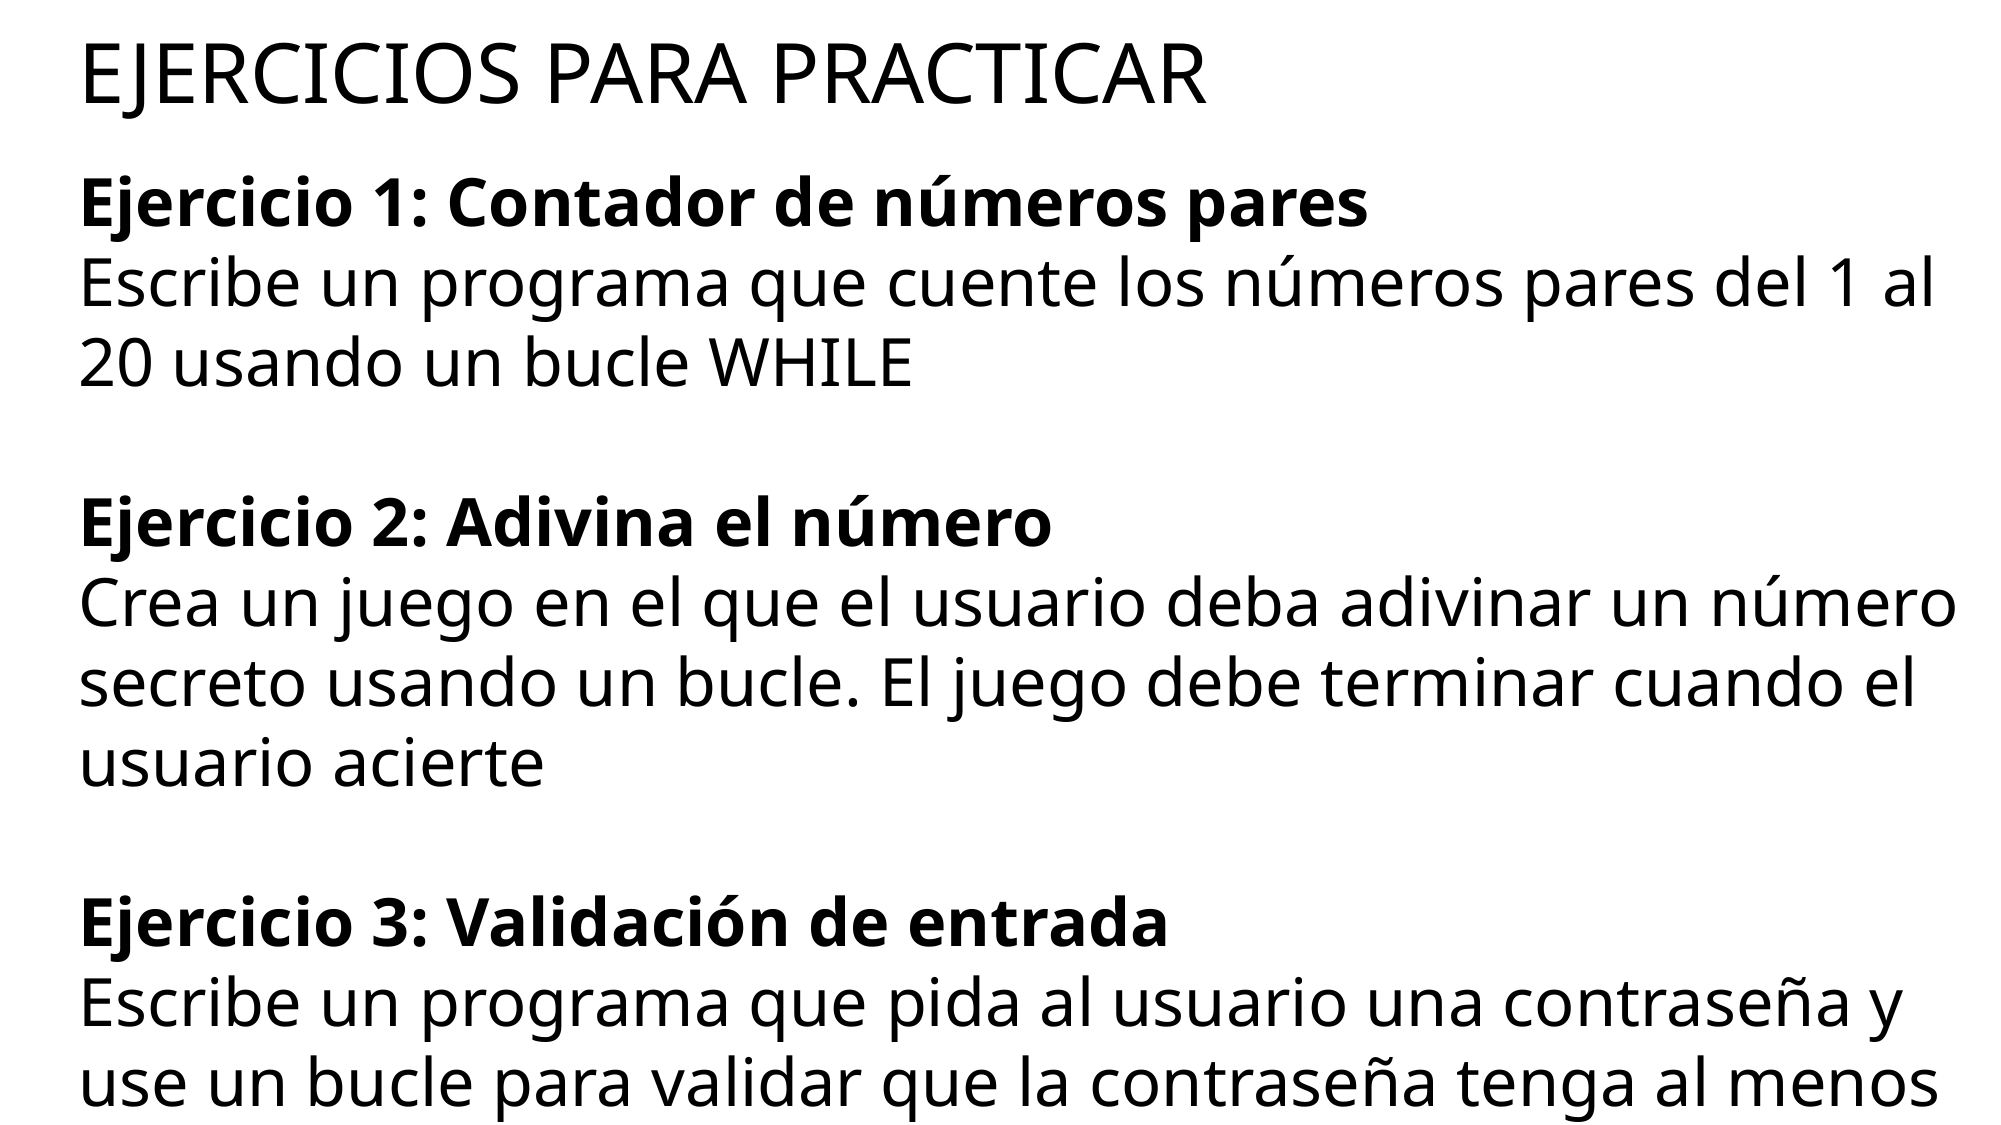

EJERCICIOS PARA PRACTICAR
Ejercicio 1: Contador de números pares
Escribe un programa que cuente los números pares del 1 al 20 usando un bucle WHILE
Ejercicio 2: Adivina el número
Crea un juego en el que el usuario deba adivinar un número secreto usando un bucle. El juego debe terminar cuando el usuario acierte
Ejercicio 3: Validación de entrada
Escribe un programa que pida al usuario una contraseña y use un bucle para validar que la contraseña tenga al menos 8 caracteres